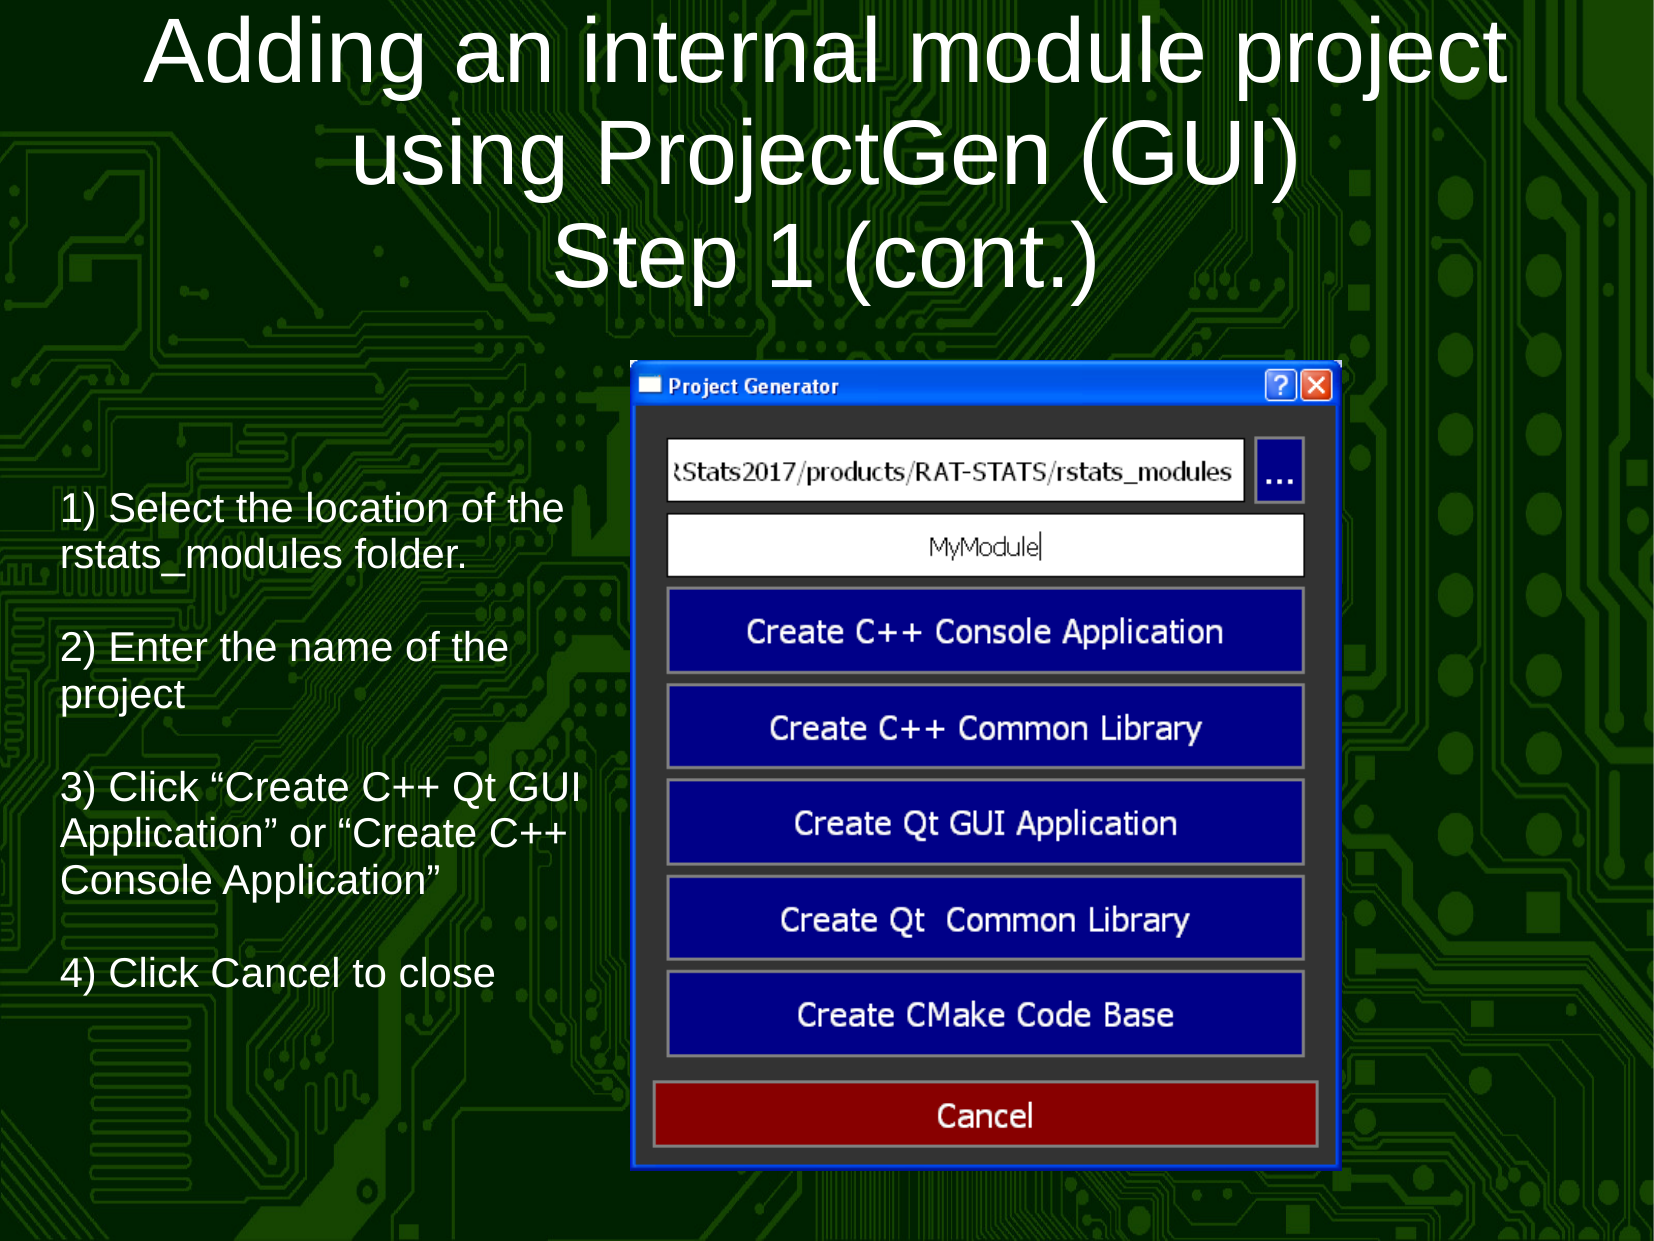

# Adding an internal module project using ProjectGen (GUI) Step 1 (cont.)
1) Select the location of the rstats_modules folder.
2) Enter the name of the project
3) Click “Create C++ Qt GUI Application” or “Create C++ Console Application”
4) Click Cancel to close